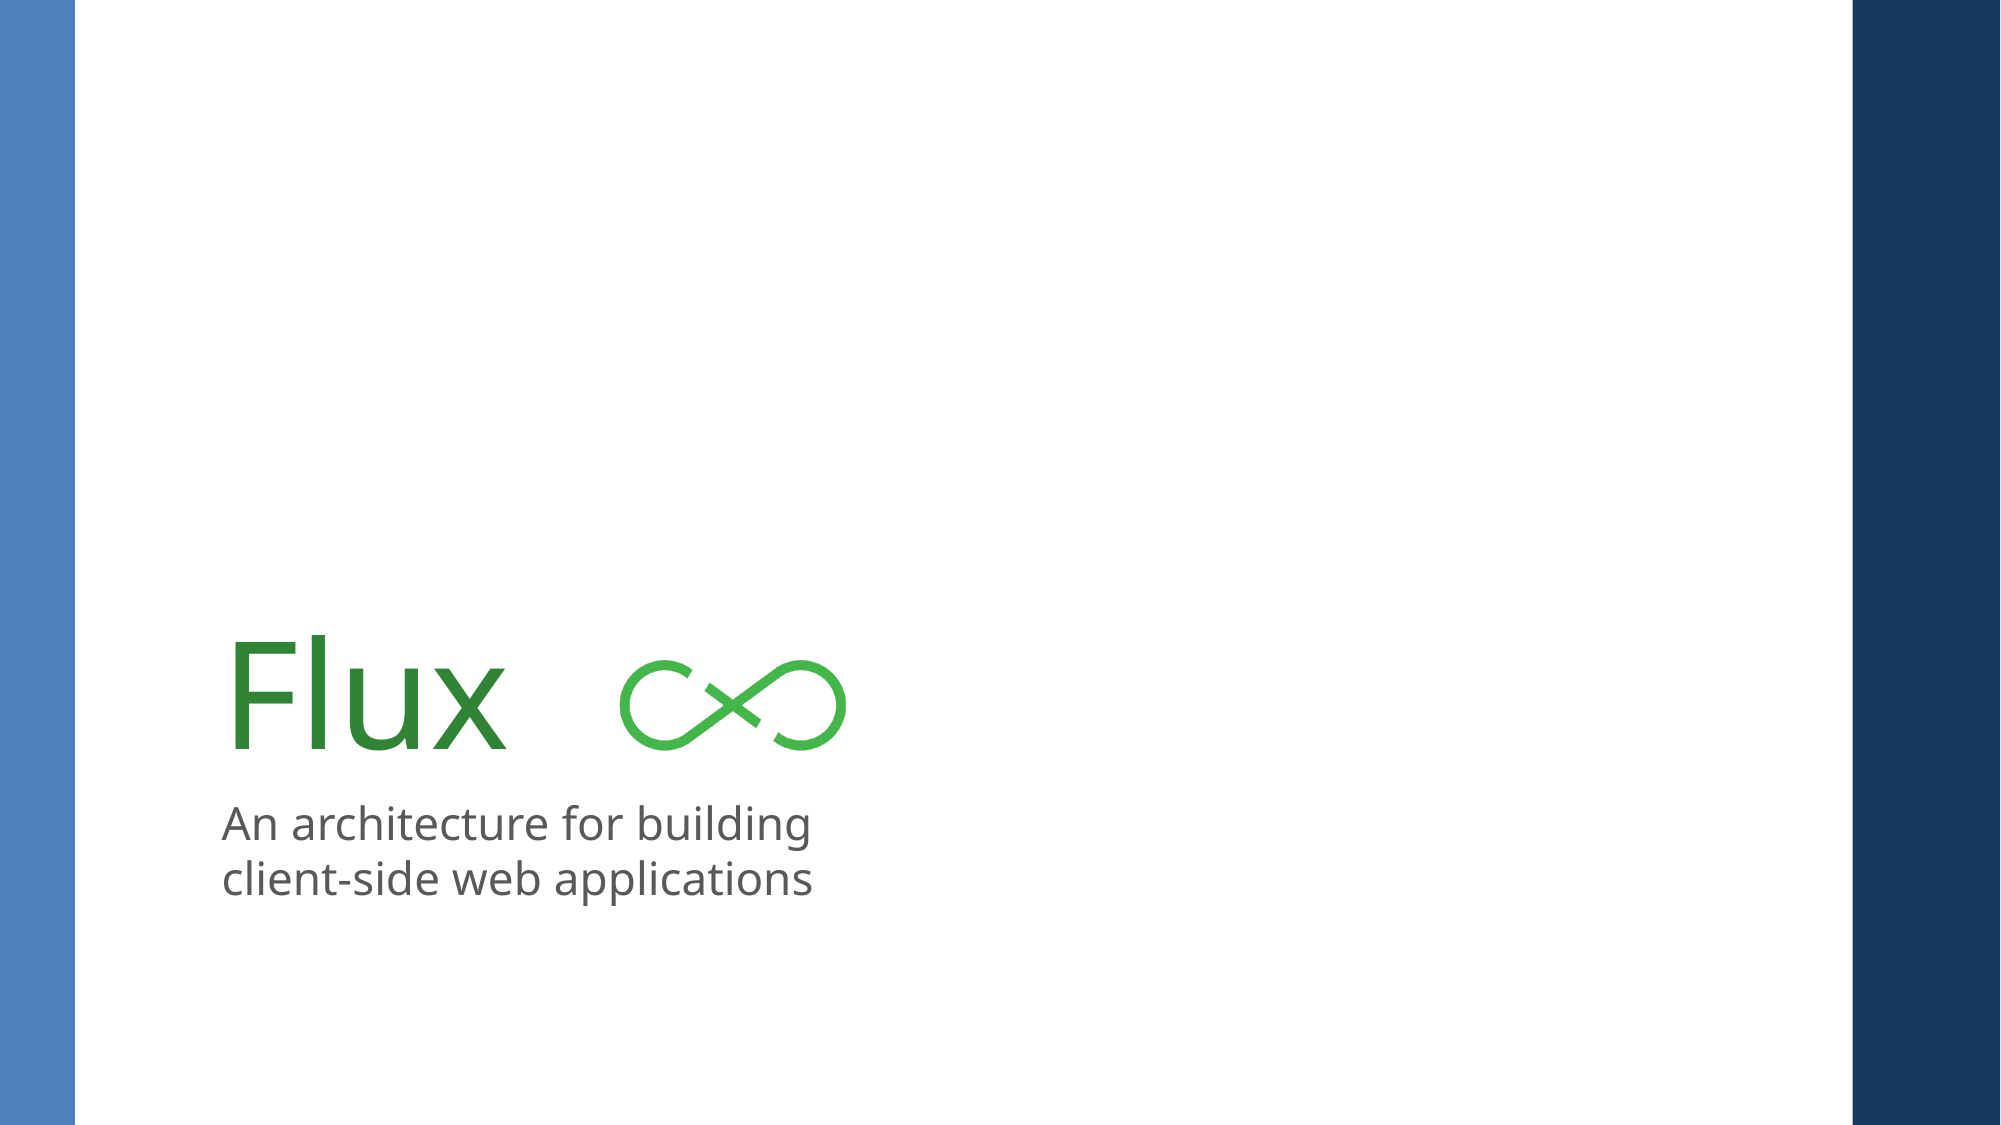

Flux
An architecture for building
client-side web applications